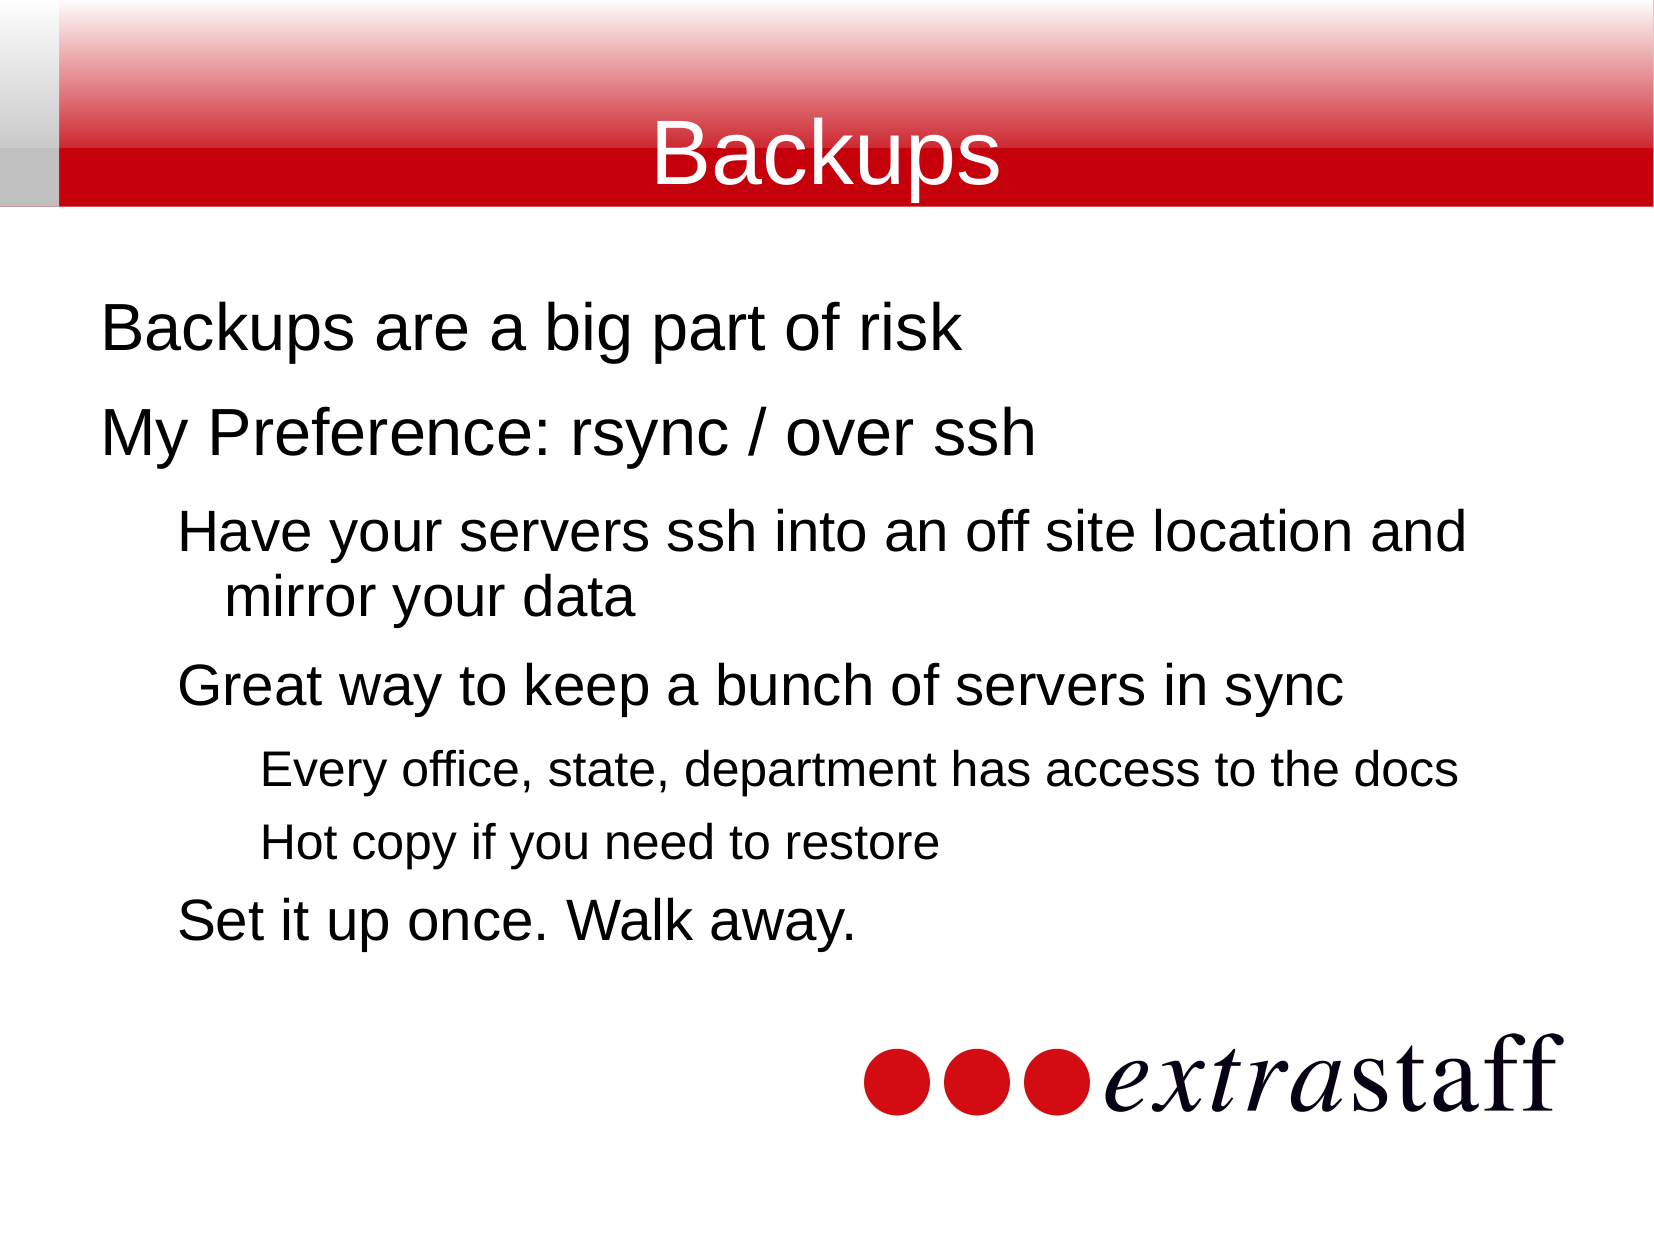

# Backups
Backups are a big part of risk
My Preference: rsync / over ssh
Have your servers ssh into an off site location and mirror your data
Great way to keep a bunch of servers in sync
Every office, state, department has access to the docs
Hot copy if you need to restore
Set it up once. Walk away.